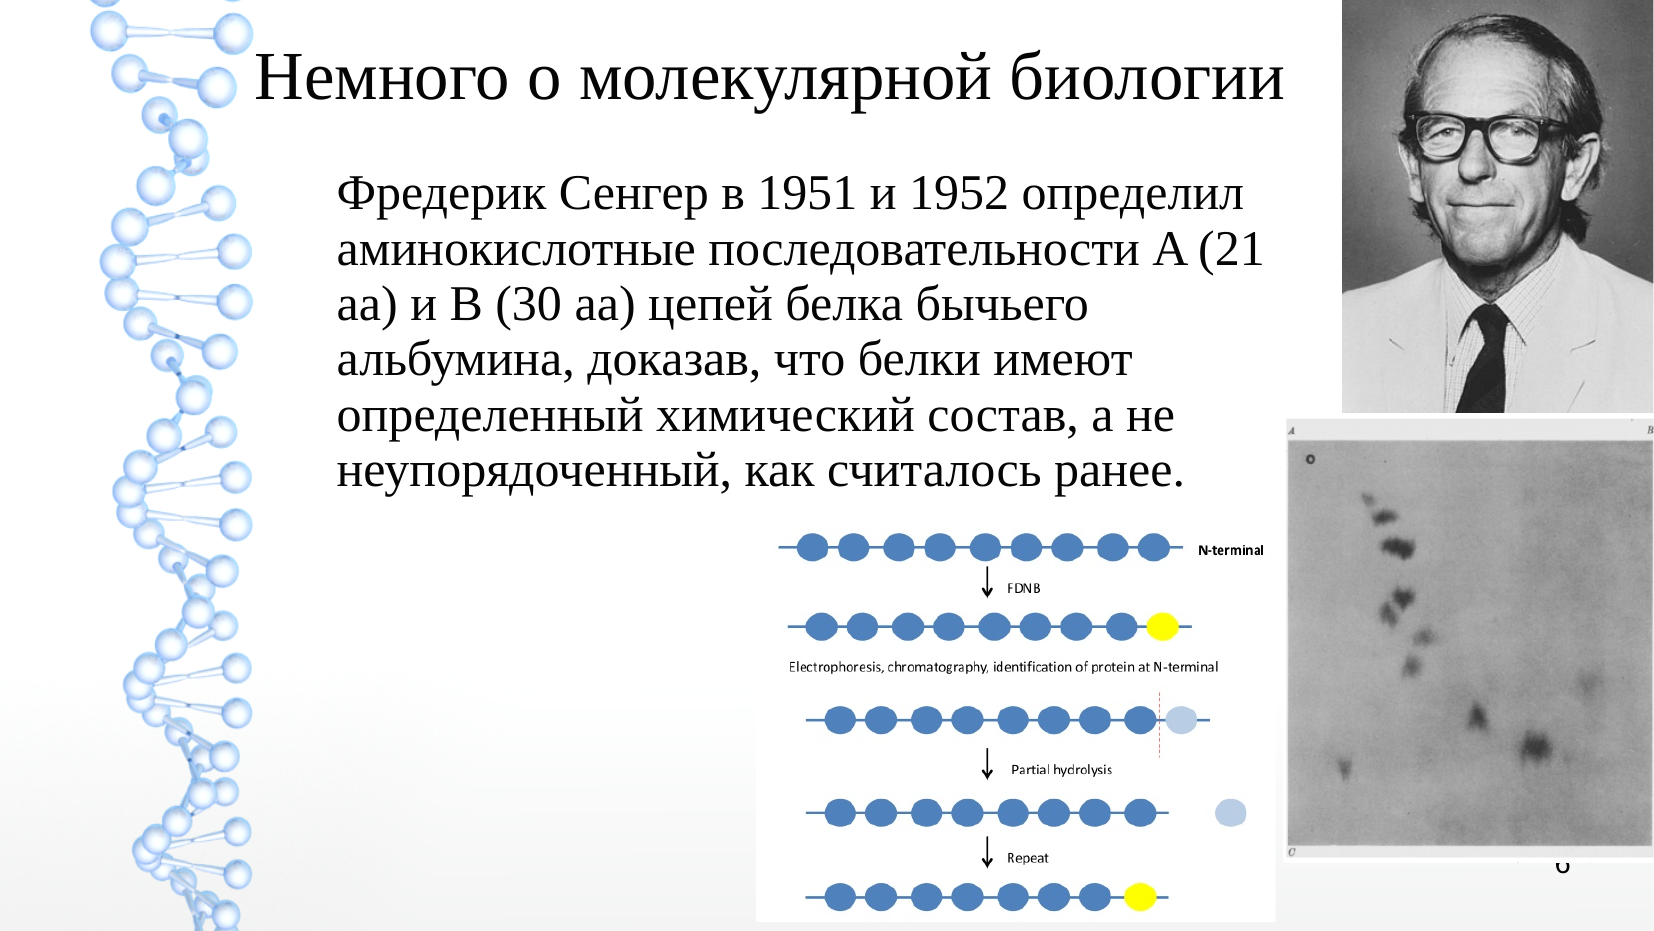

# Немного о молекулярной биологии
Фредерик Сенгер в 1951 и 1952 определил аминокислотные последовательности A (21 аа) и B (30 аа) цепей белка бычьего альбумина, доказав, что белки имеют определенный химический состав, а не неупорядоченный, как считалось ранее.
6